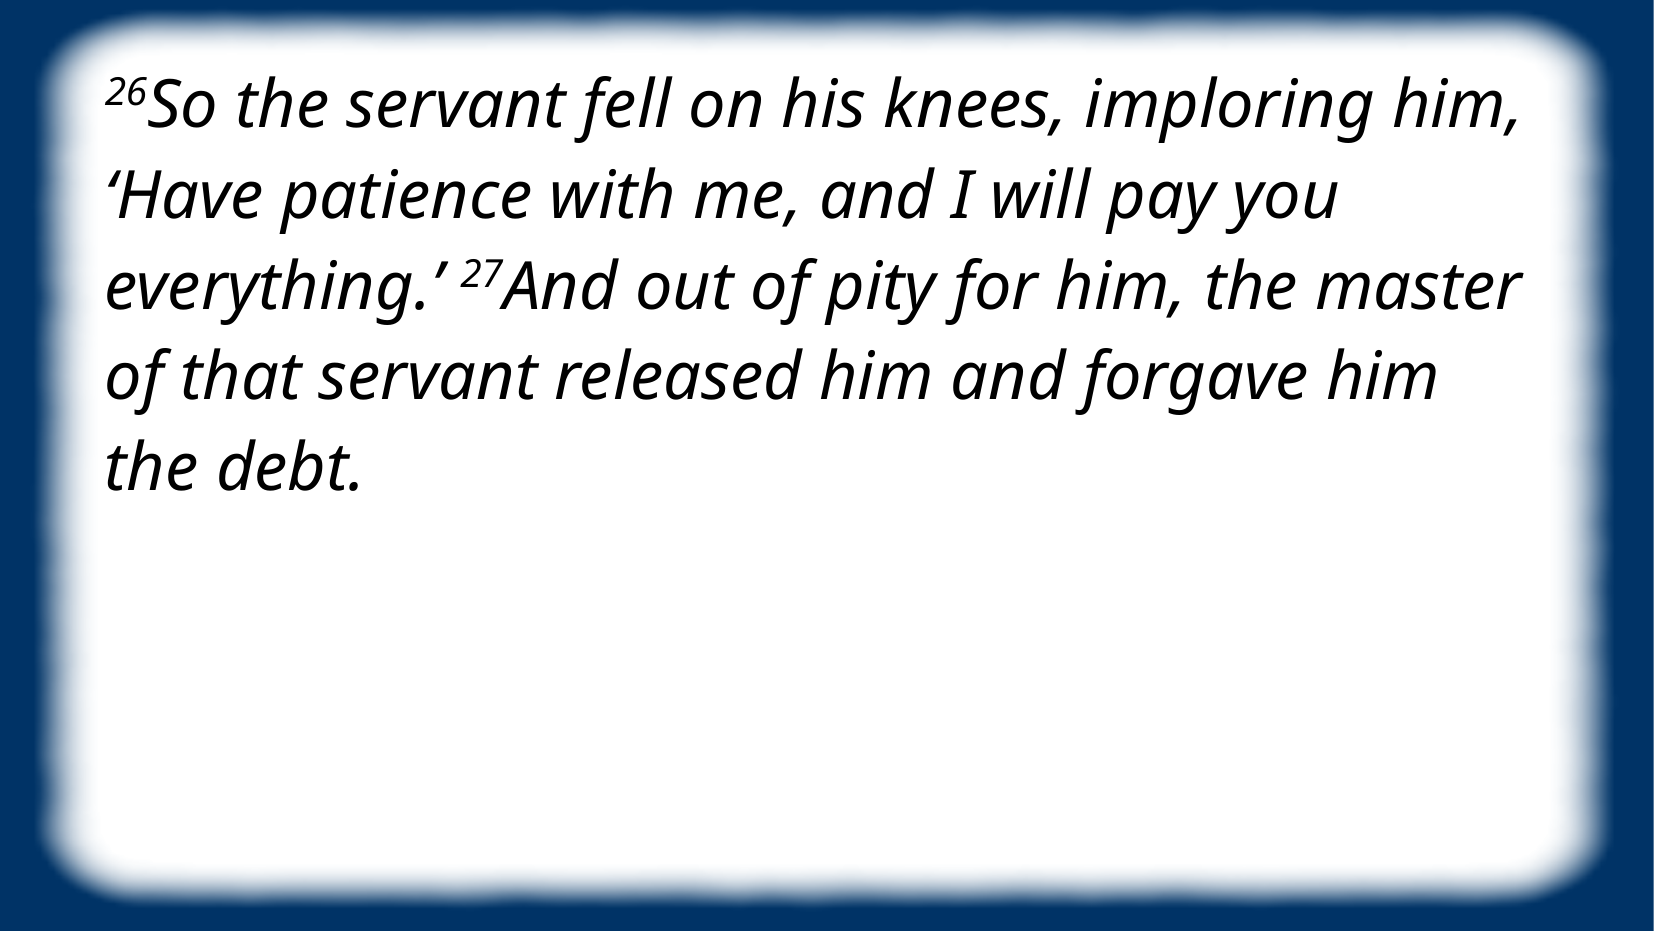

26So the servant fell on his knees, imploring him, ‘Have patience with me, and I will pay you everything.’ 27And out of pity for him, the master of that servant released him and forgave him the debt.